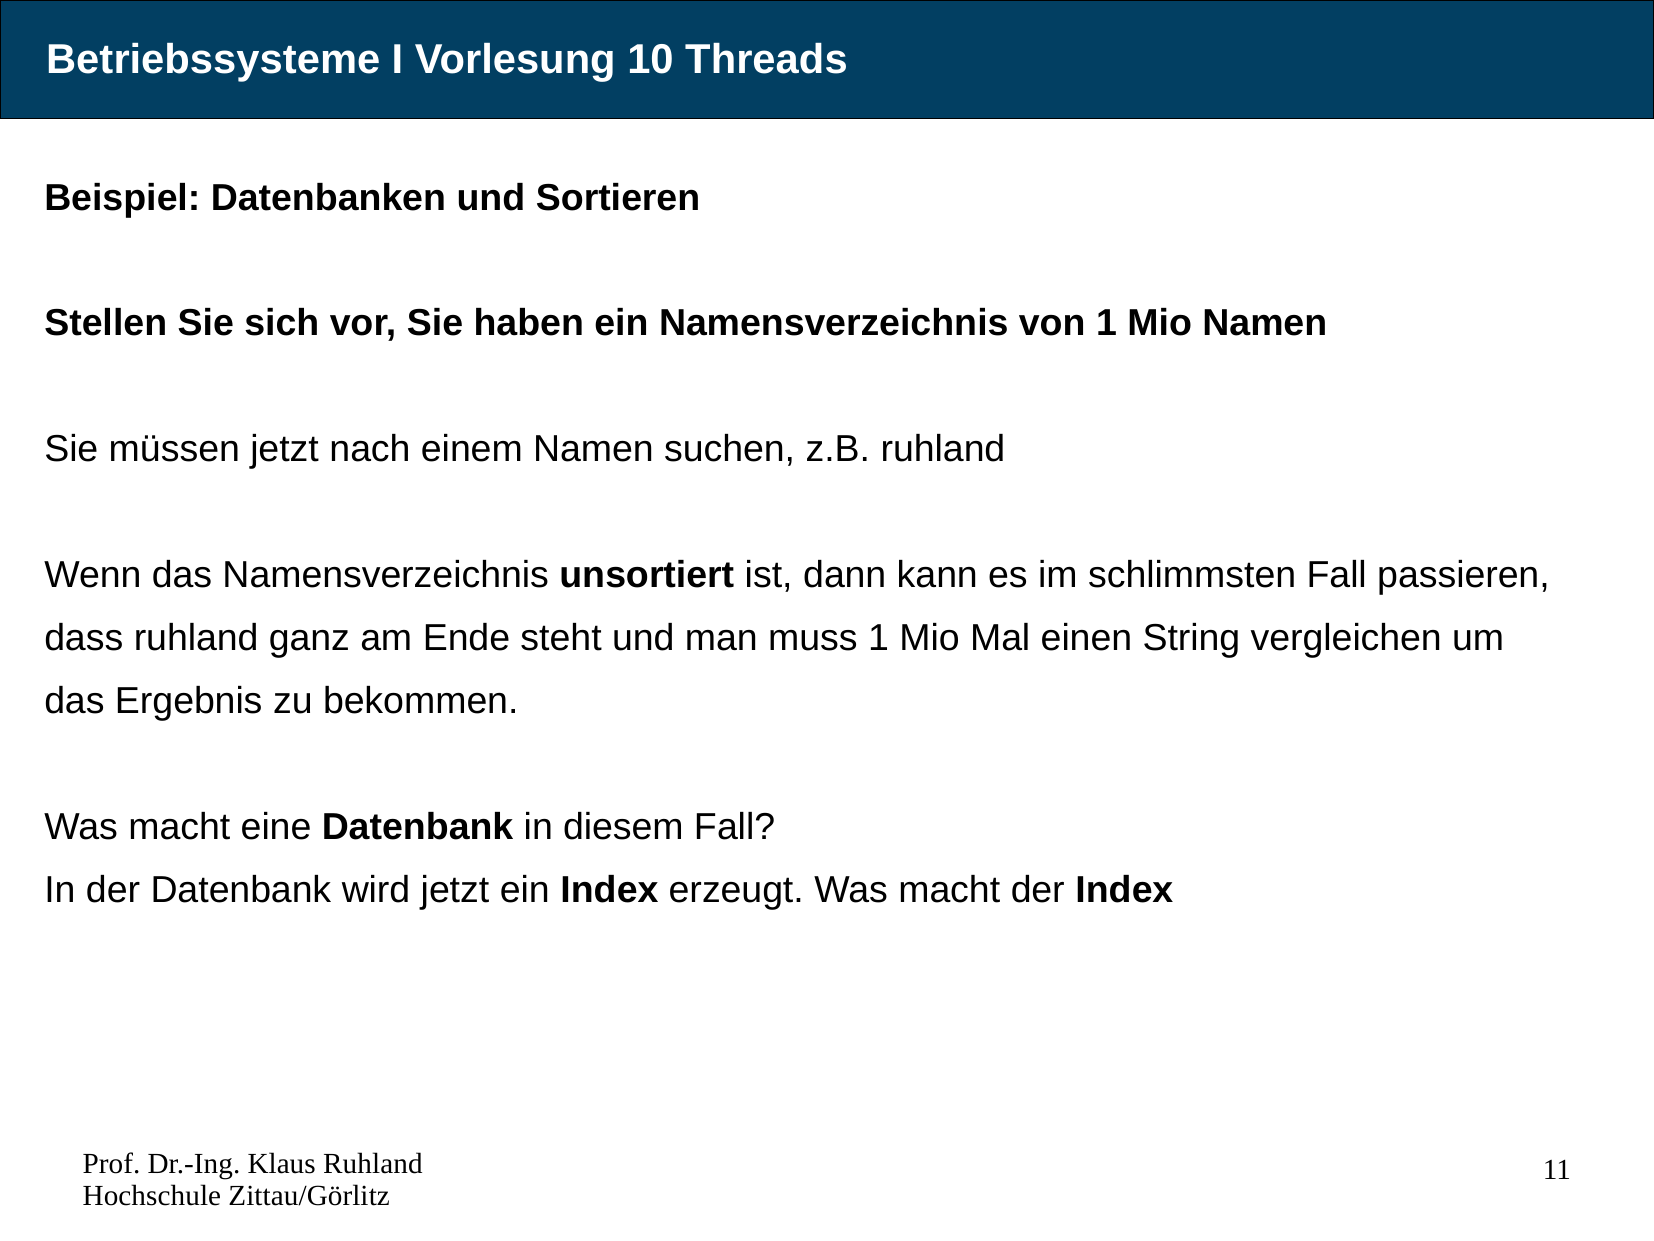

Beispiel: Datenbanken und Sortieren
Stellen Sie sich vor, Sie haben ein Namensverzeichnis von 1 Mio Namen
Sie müssen jetzt nach einem Namen suchen, z.B. ruhland
Wenn das Namensverzeichnis unsortiert ist, dann kann es im schlimmsten Fall passieren, dass ruhland ganz am Ende steht und man muss 1 Mio Mal einen String vergleichen um das Ergebnis zu bekommen.
Was macht eine Datenbank in diesem Fall?
In der Datenbank wird jetzt ein Index erzeugt. Was macht der Index
11